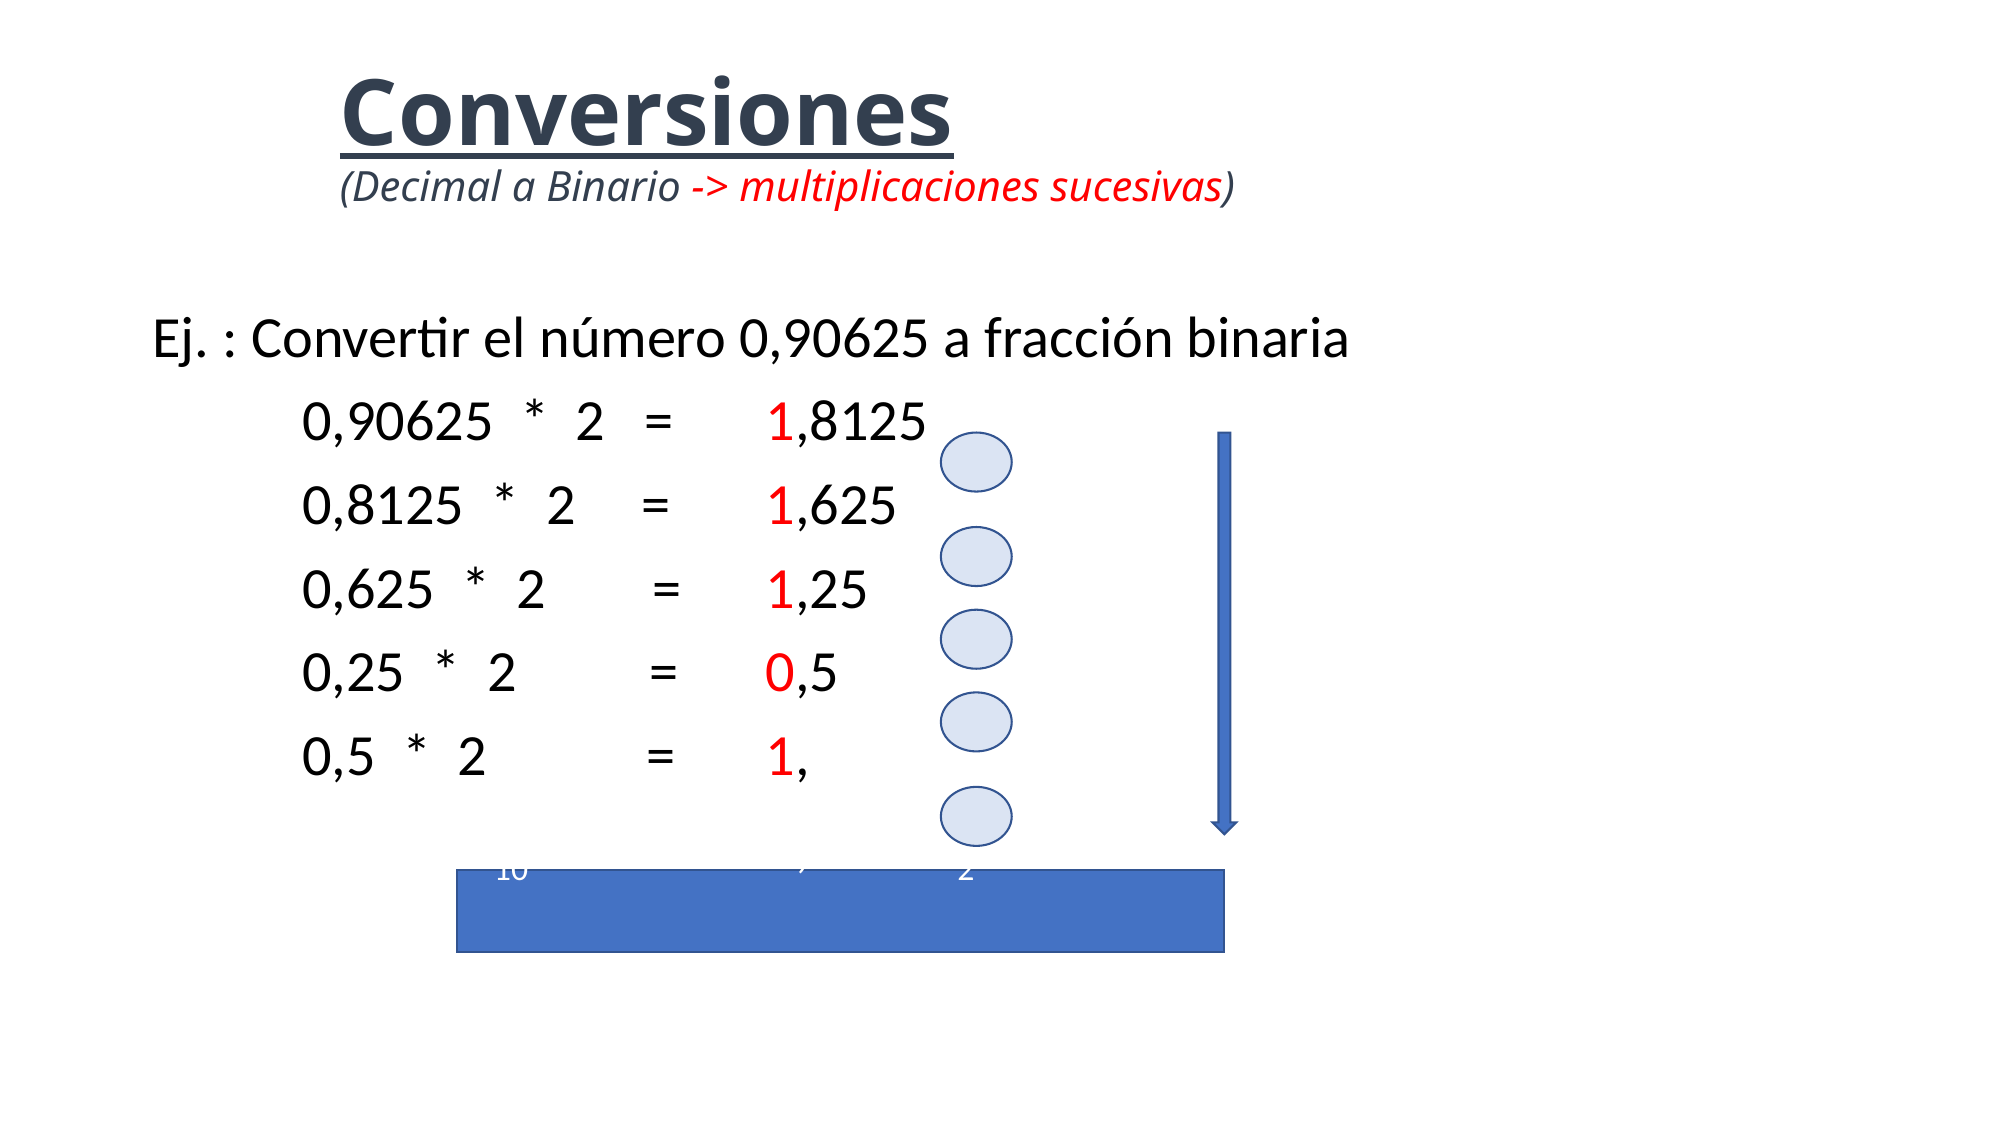

Conversiones
(Decimal a Binario -> multiplicaciones sucesivas)
# Ej. : Convertir el número 0,90625 a fracción binaria
	0,90625 * 2 =	 1,8125
	0,8125 * 2 =	 1,625
	0,625 * 2 =	 1,25
	0,25 * 2 =	 0,5
	0,5 * 2 =	 1,
	0,9062510 =	 0,111012